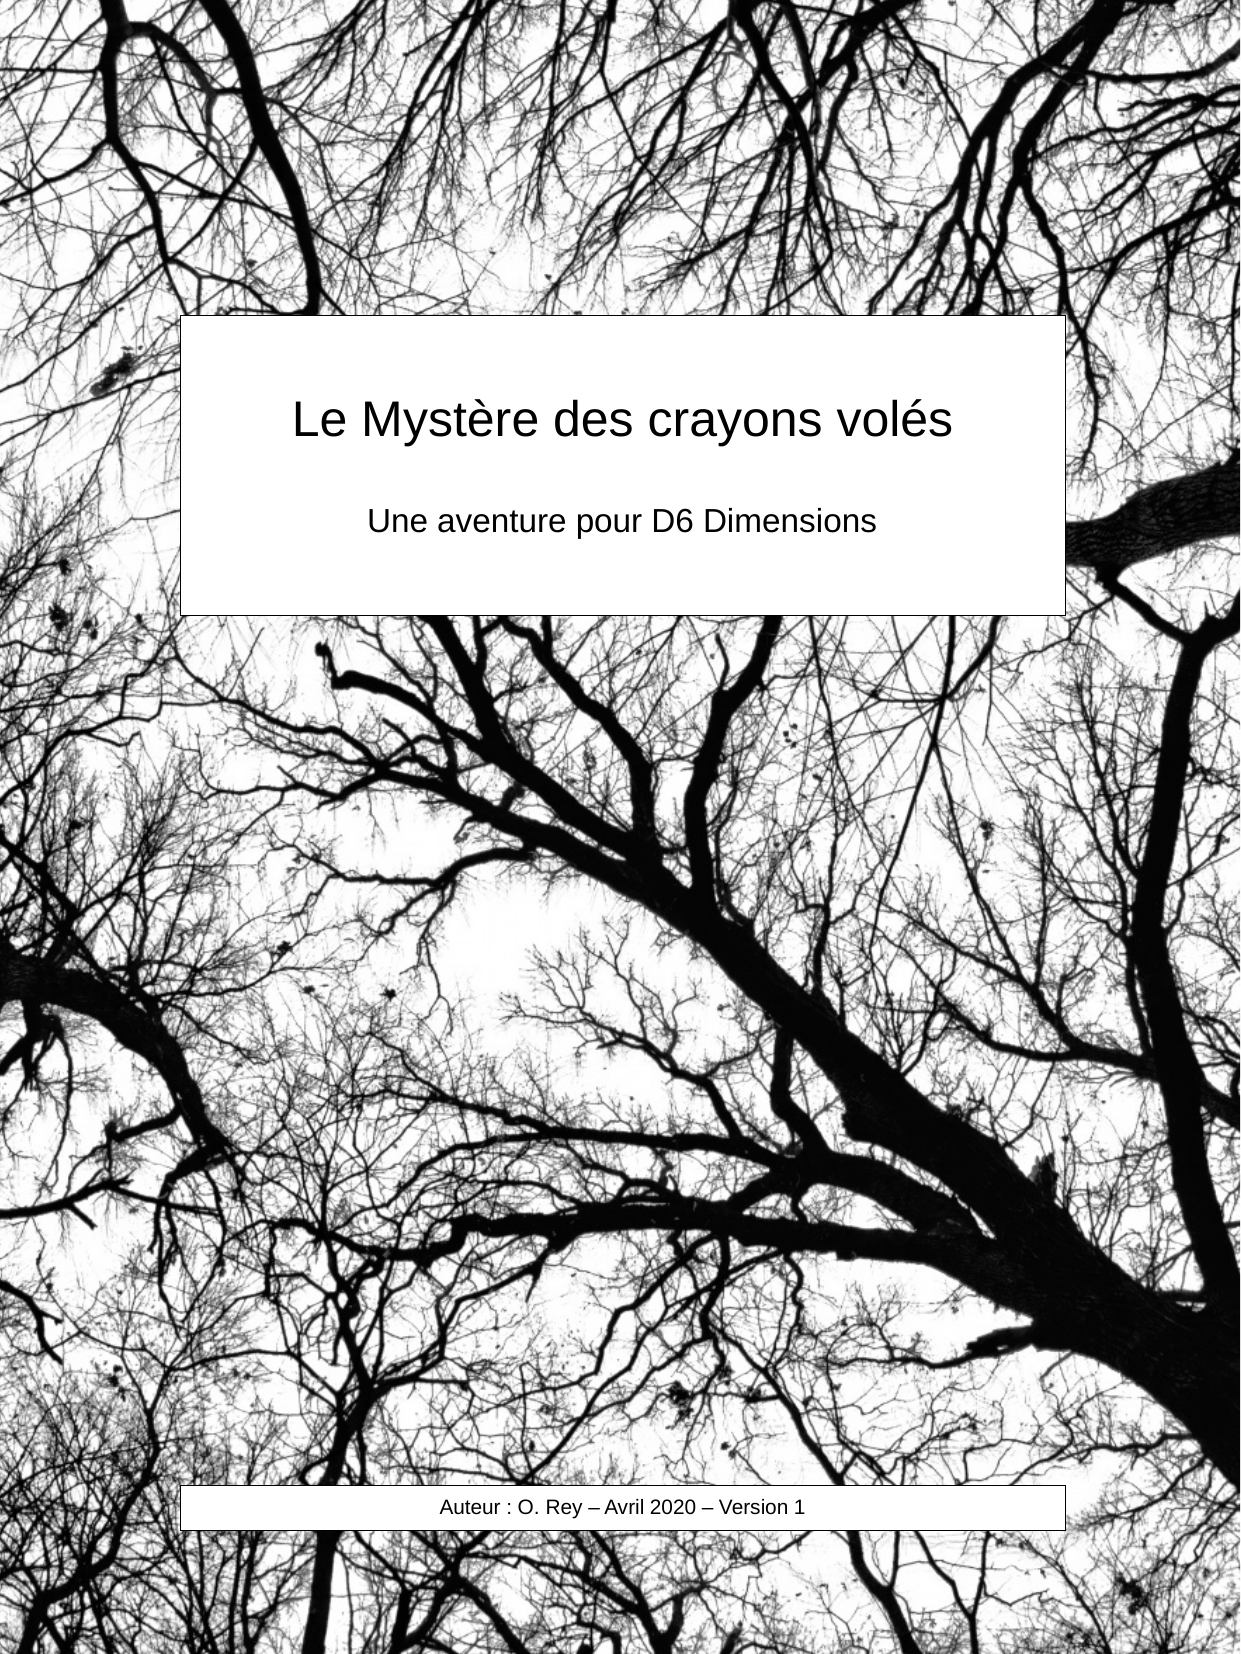

Le Mystère des crayons volés
Une aventure pour D6 Dimensions
Auteur : O. Rey – Avril 2020 – Version 1